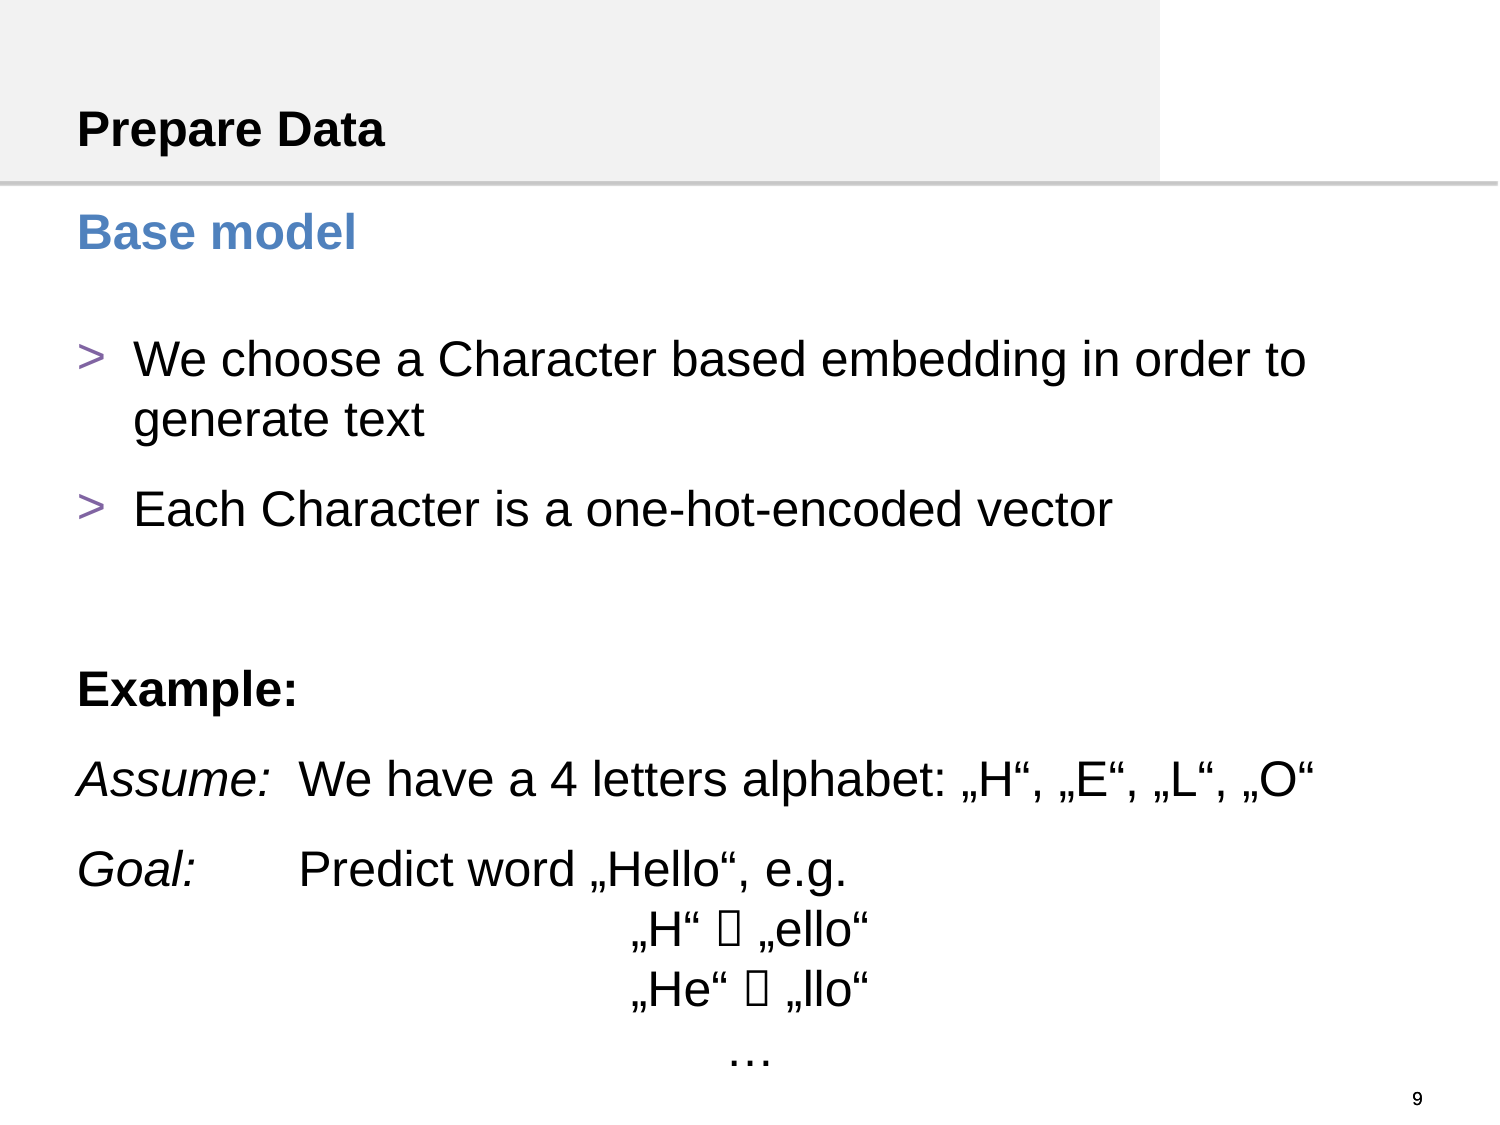

Prepare Data
Base model
We choose a Character based embedding in order to generate text
Each Character is a one-hot-encoded vector
Example:
Assume: 	We have a 4 letters alphabet: „H“, „E“, „L“, „O“
Goal: 		Predict word „Hello“, e.g.
„H“  „ello“
„He“  „llo“
…